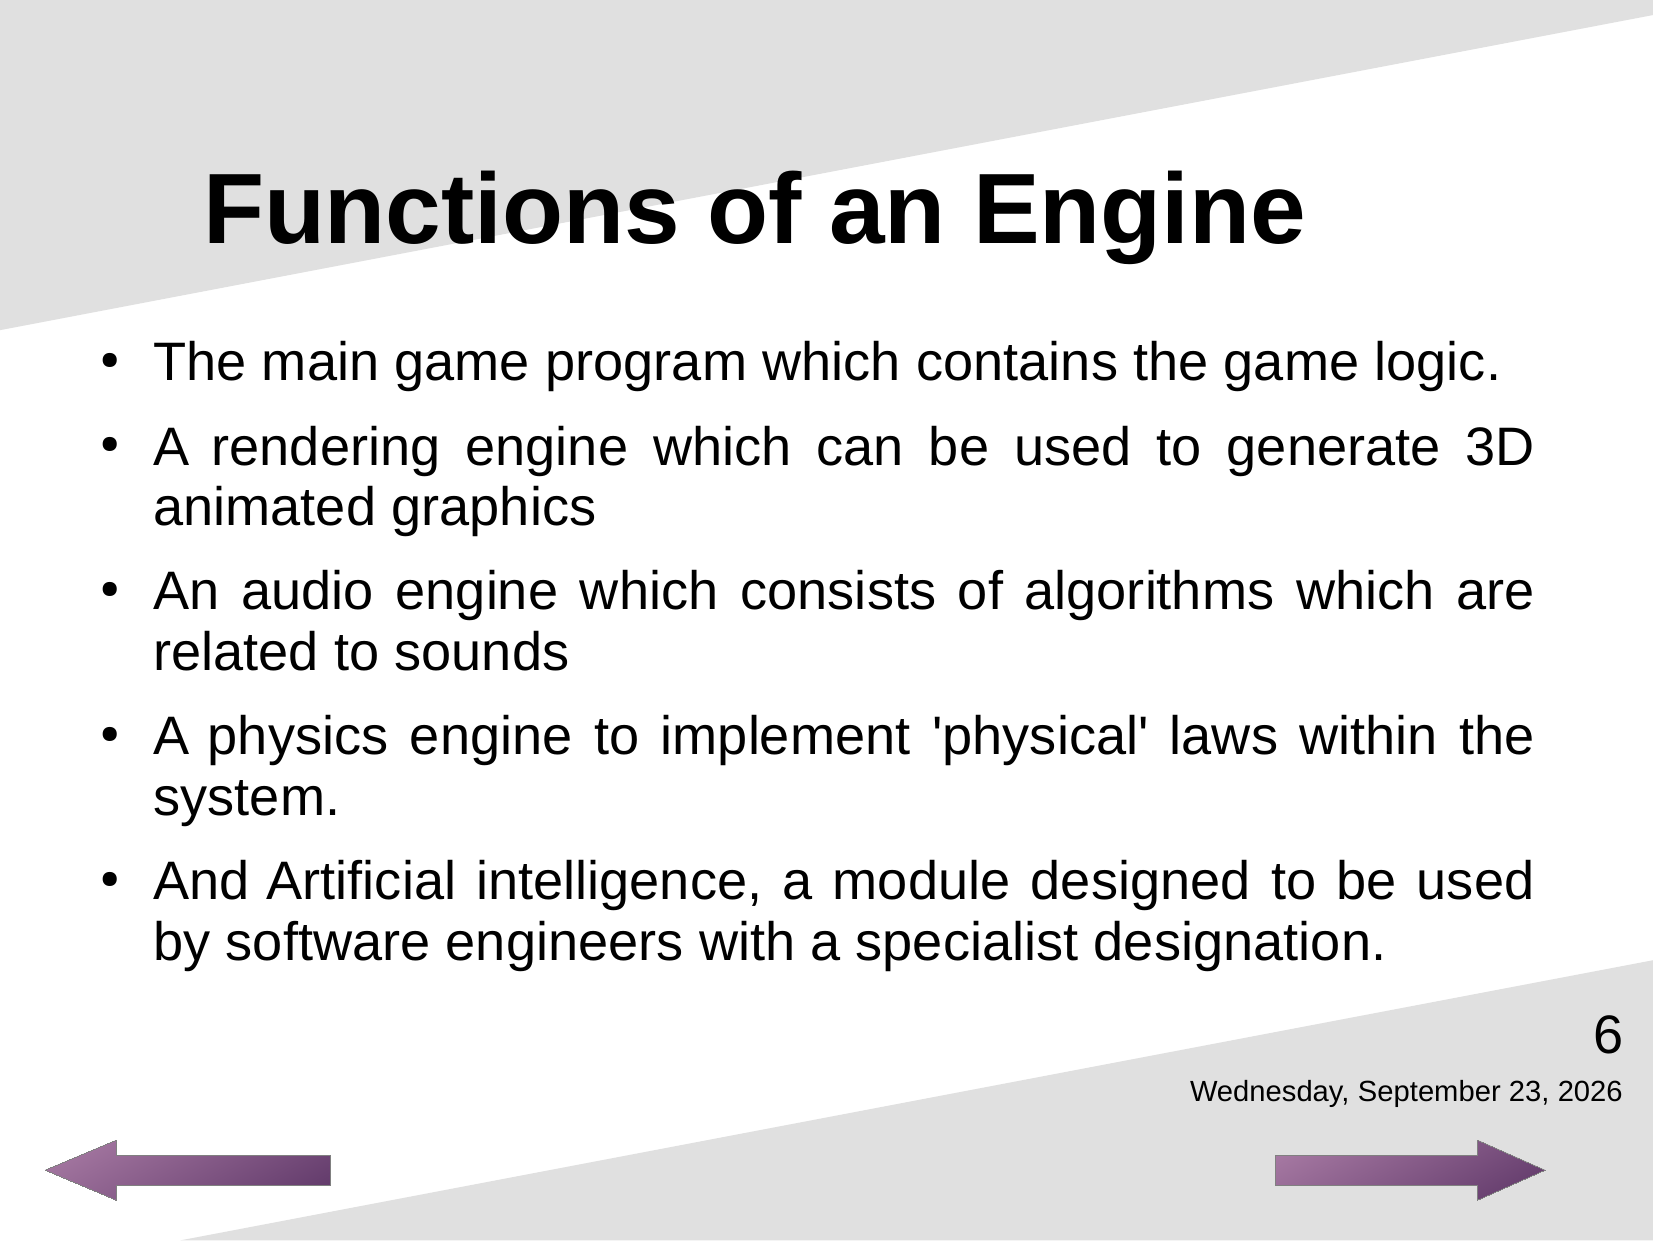

# Functions of an Engine
The main game program which contains the game logic.
A rendering engine which can be used to generate 3D animated graphics
An audio engine which consists of algorithms which are related to sounds
A physics engine to implement 'physical' laws within the system.
And Artificial intelligence, a module designed to be used by software engineers with a specialist designation.
6